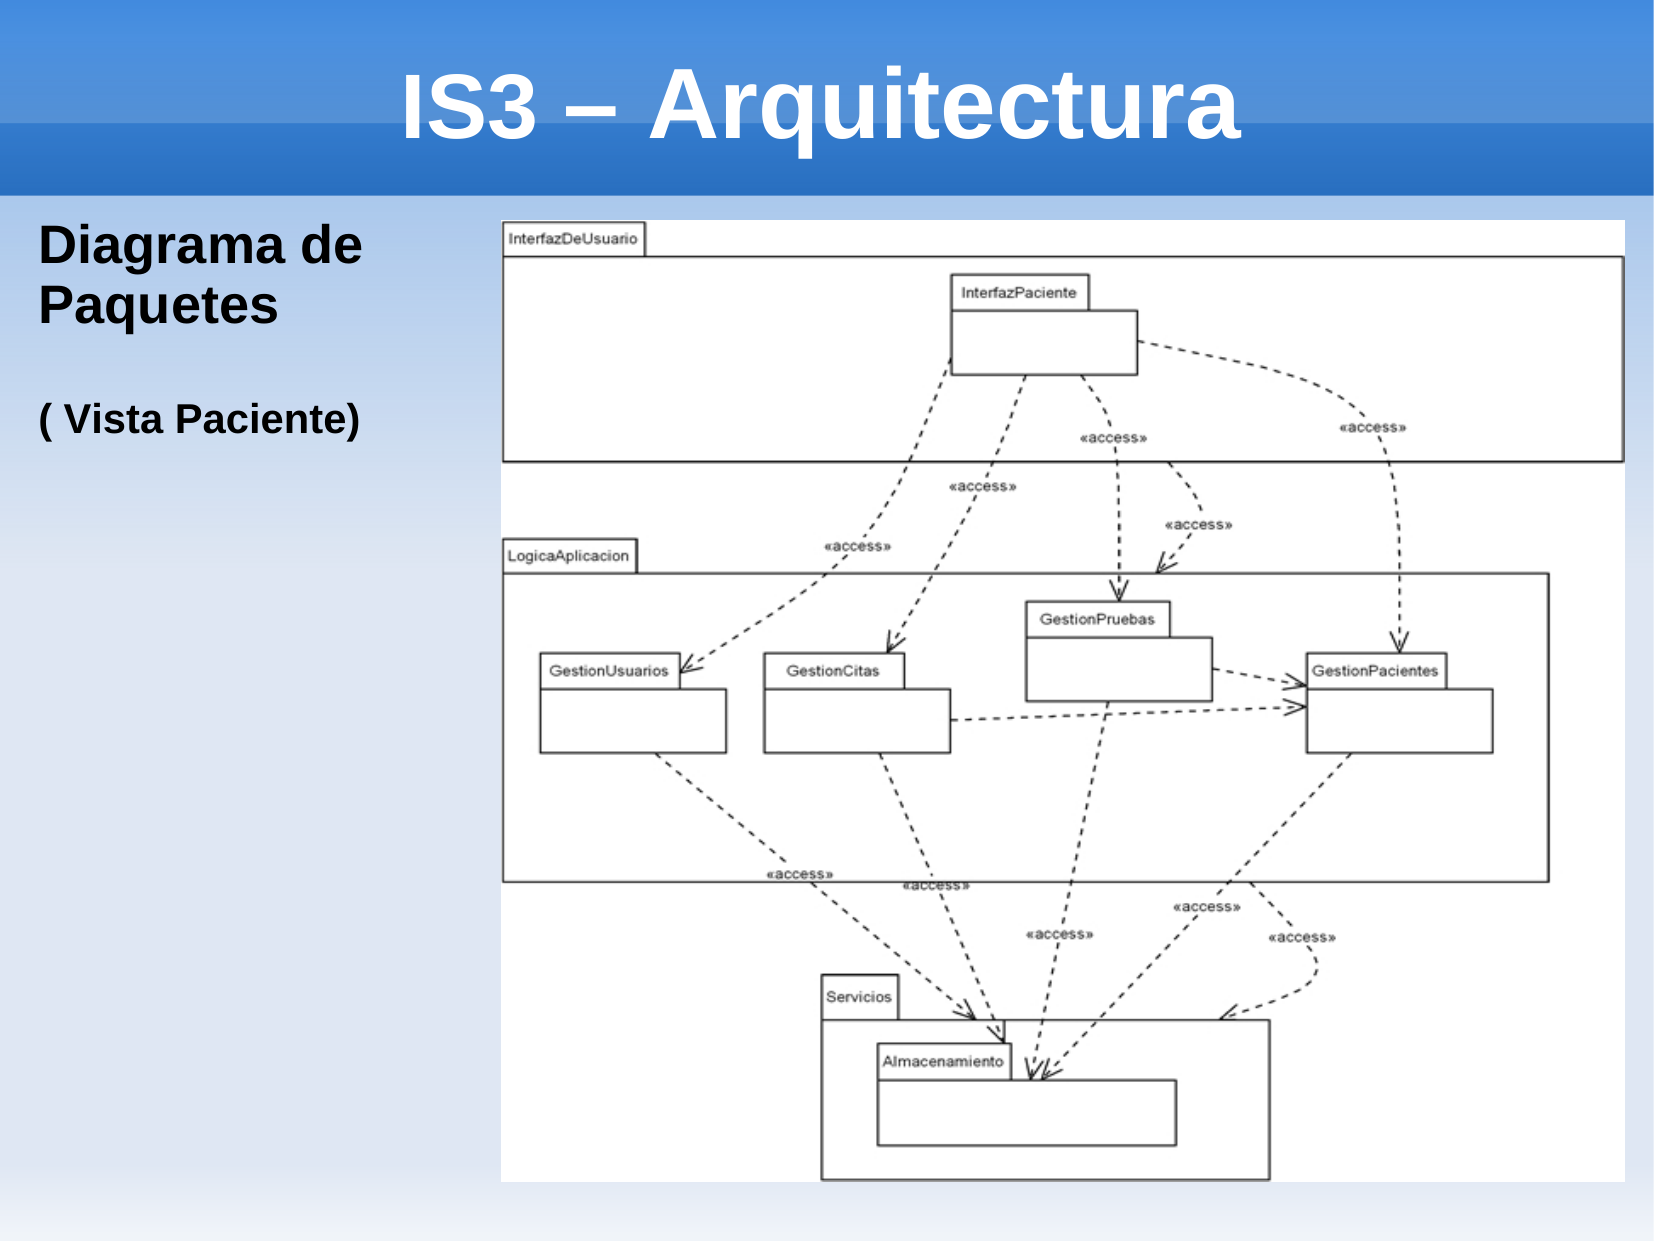

# IS3 – Arquitectura
Diagrama de
Paquetes
( Vista Paciente)